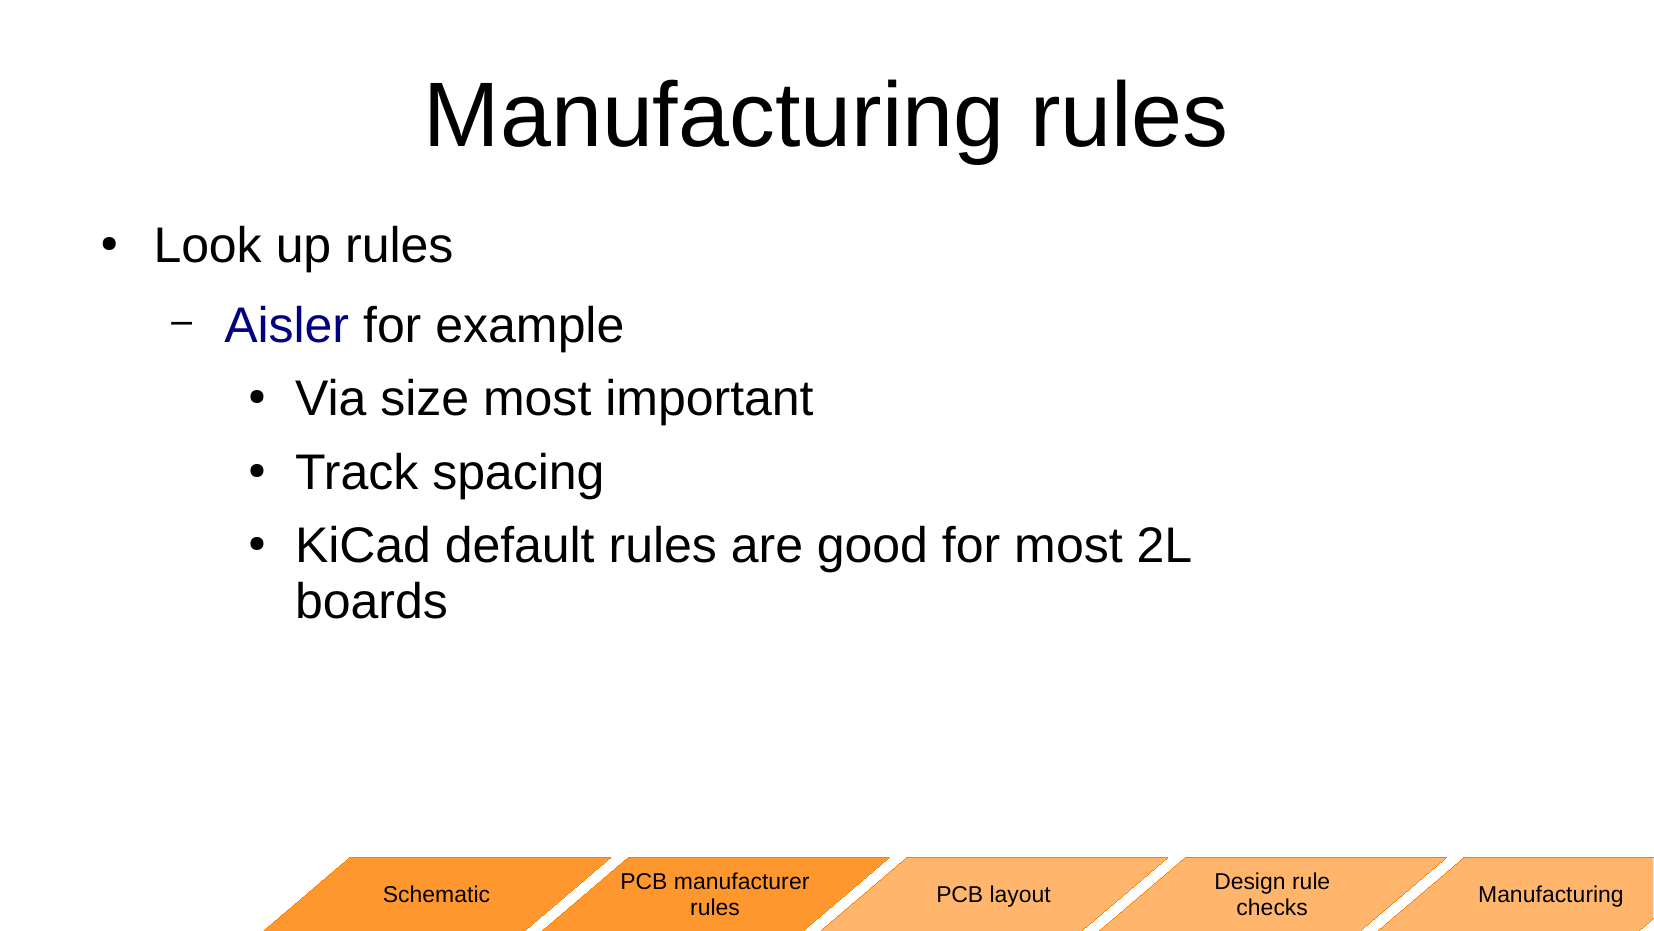

# Manufacturing rules
Look up rules
Aisler for example
Via size most important
Track spacing
KiCad default rules are good for most 2L boards
Schematic
PCB manufacturer rules
PCB layout
Design rule checks
Manufacturing